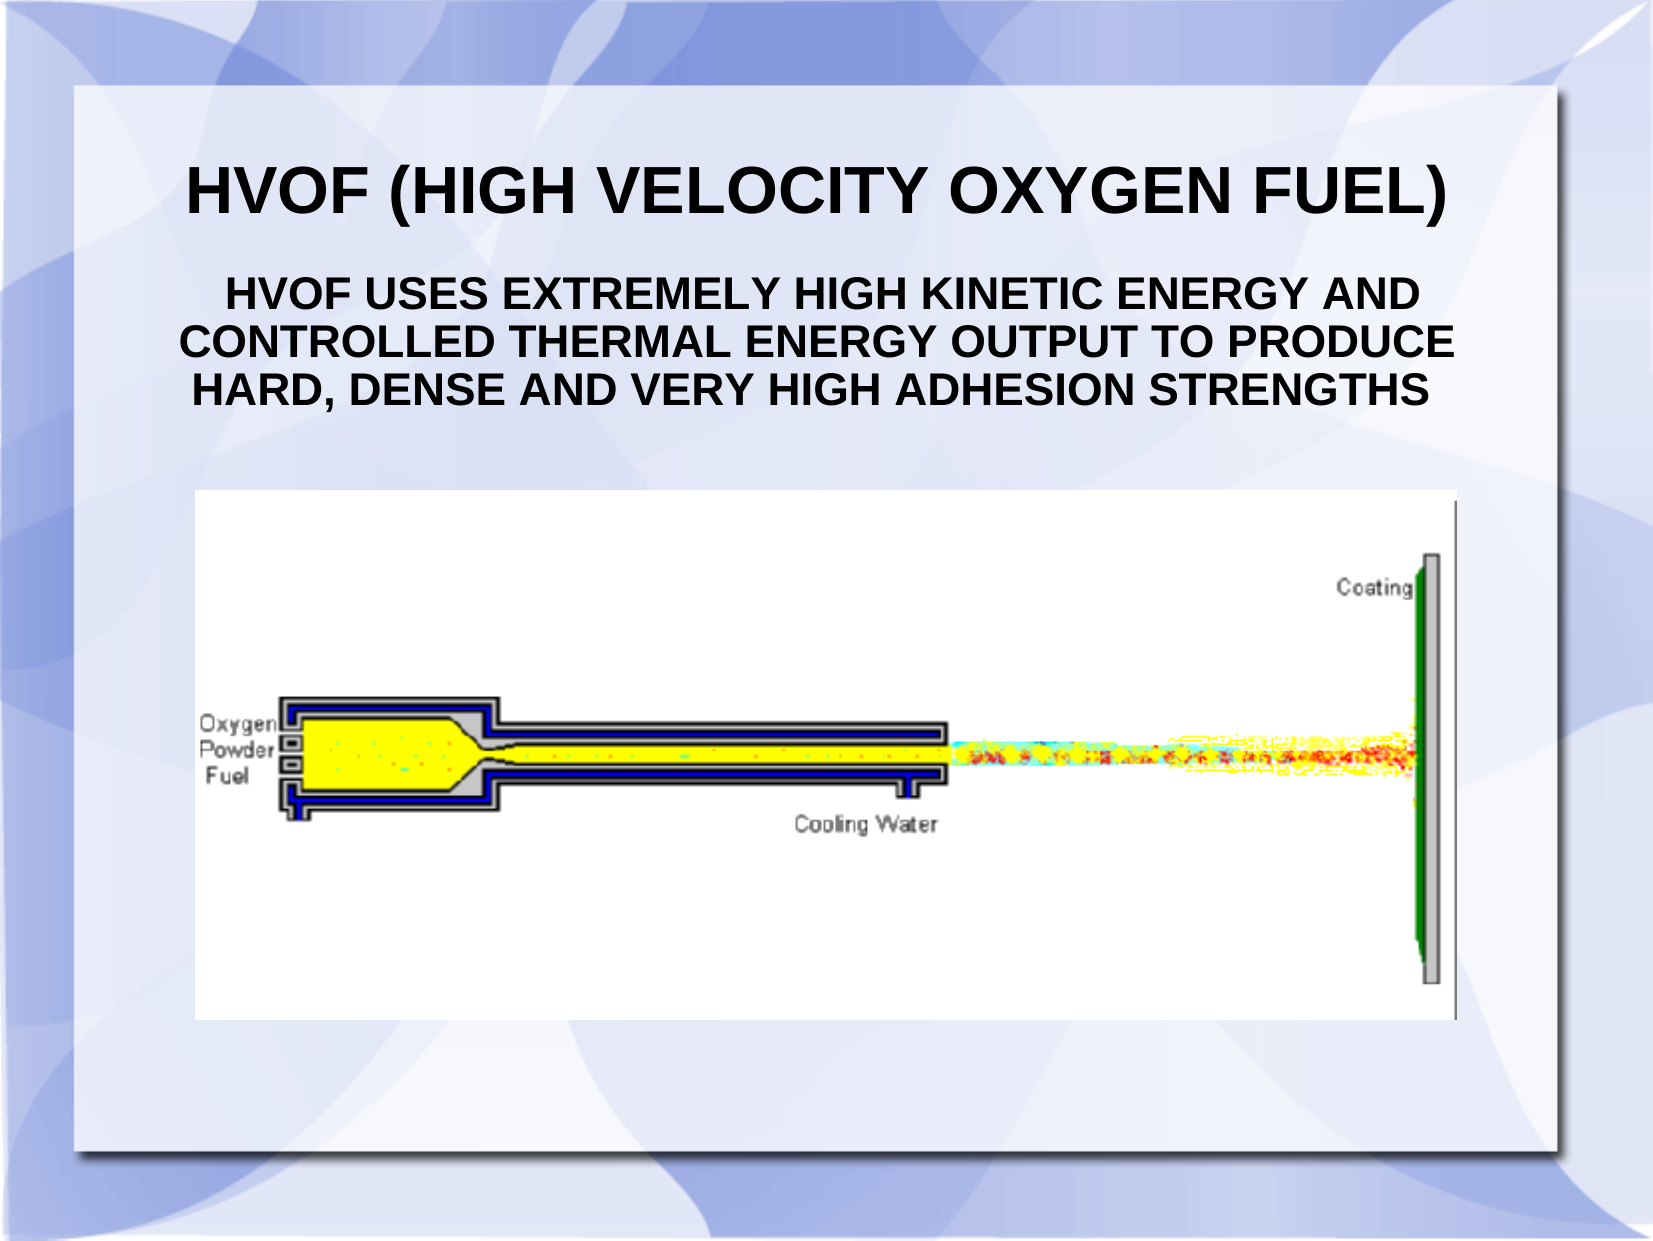

# HVOF (HIGH VELOCITY OXYGEN FUEL) HVOF USES EXTREMELY HIGH KINETIC ENERGY AND CONTROLLED THERMAL ENERGY OUTPUT TO PRODUCE HARD, DENSE AND VERY HIGH ADHESION STRENGTHS